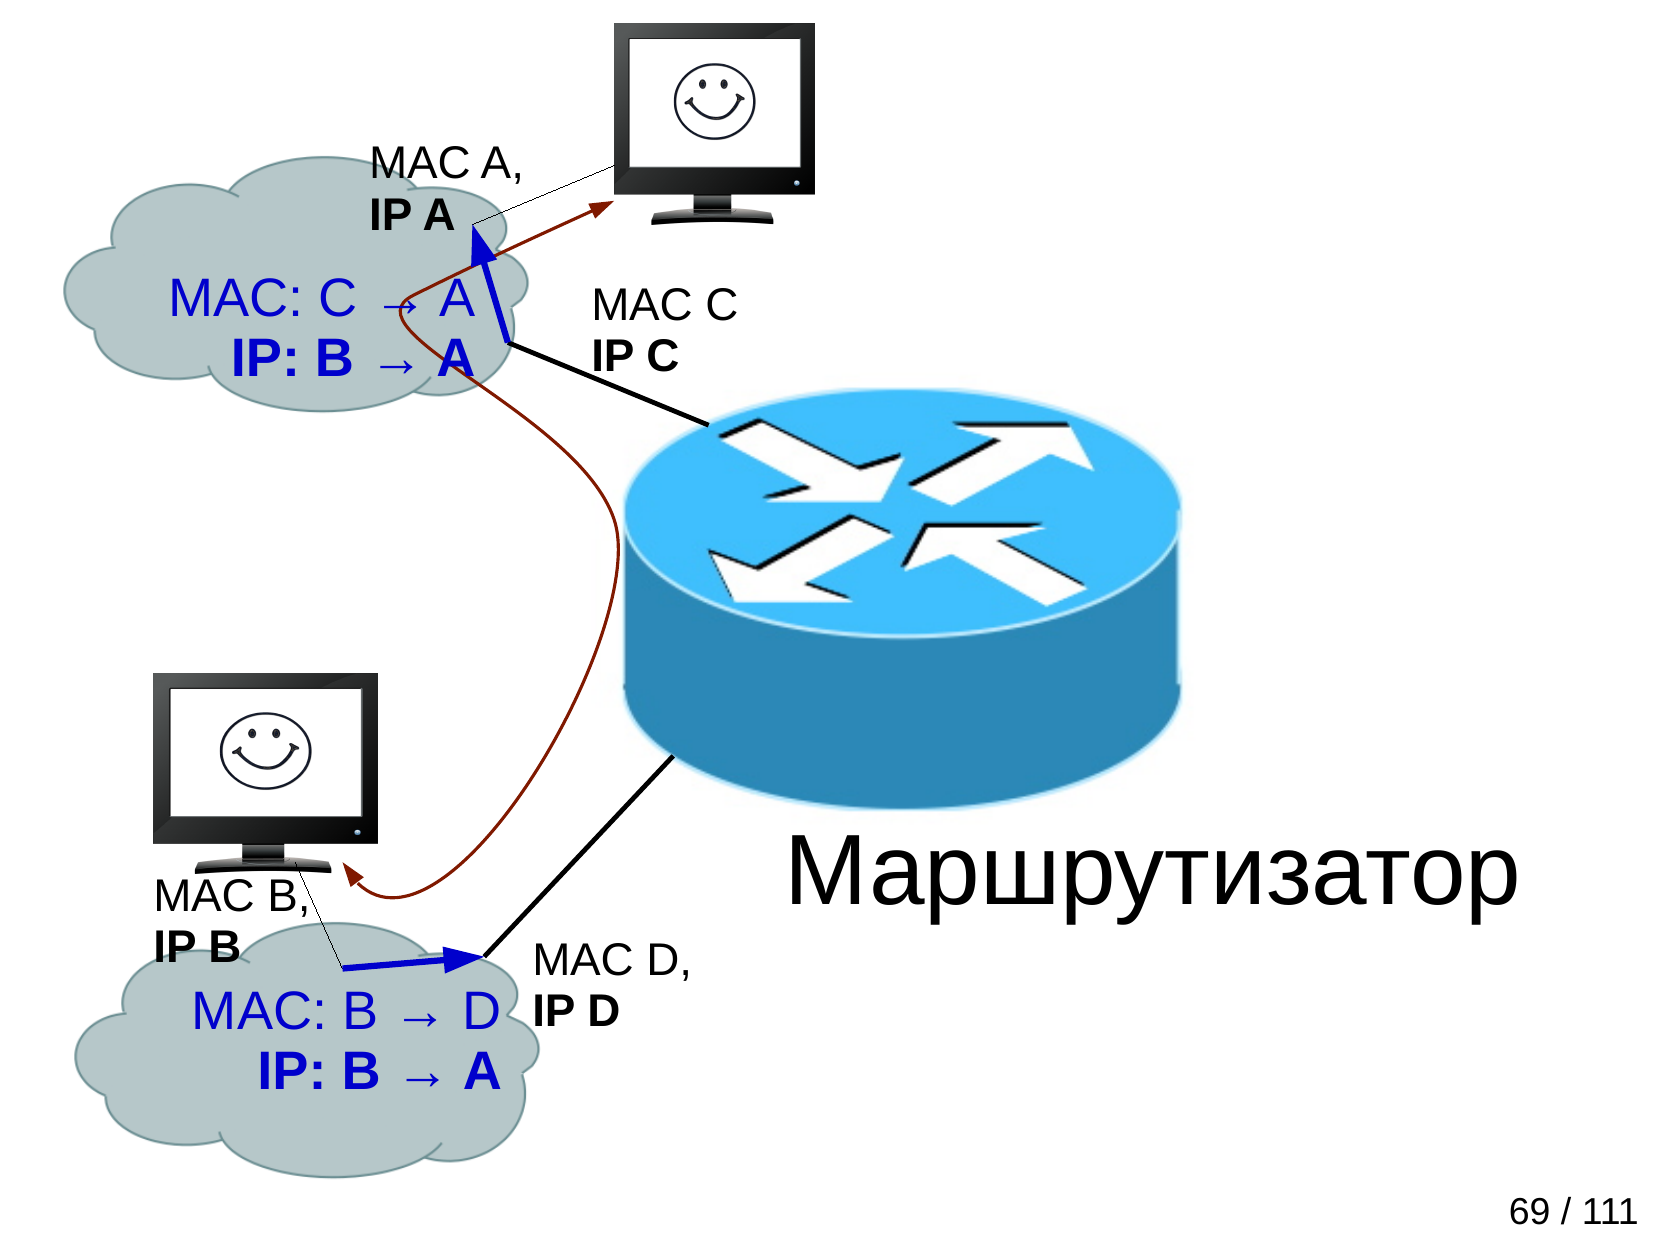

MAC A,
IP A
MAC: C → A
IP: B → A
MAC C
IP C
Маршрутизатор
MAC B,
IP B
MAC D,
IP D
MAC: B → D
IP: B → A